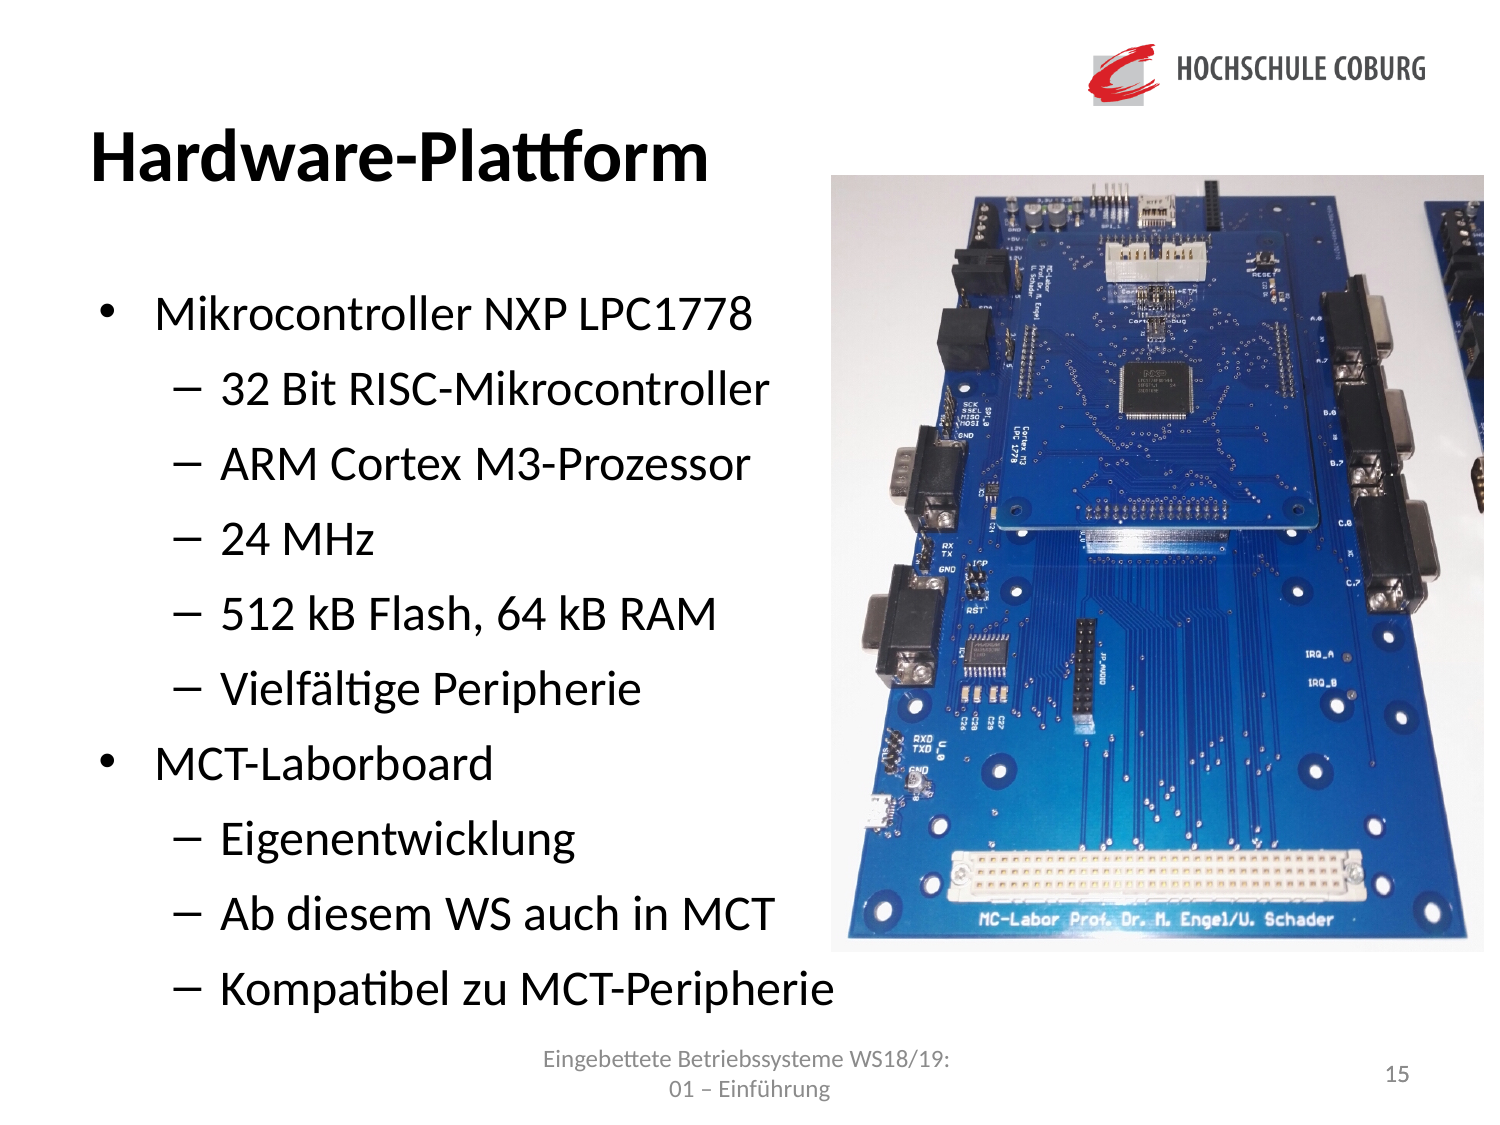

# Hardware-Plattform
Mikrocontroller NXP LPC1778
32 Bit RISC-Mikrocontroller
ARM Cortex M3-Prozessor
24 MHz
512 kB Flash, 64 kB RAM
Vielfältige Peripherie
MCT-Laborboard
Eigenentwicklung
Ab diesem WS auch in MCT
Kompatibel zu MCT-Peripherie
Eingebettete Betriebssysteme WS17/18: 01 – Einführung
15